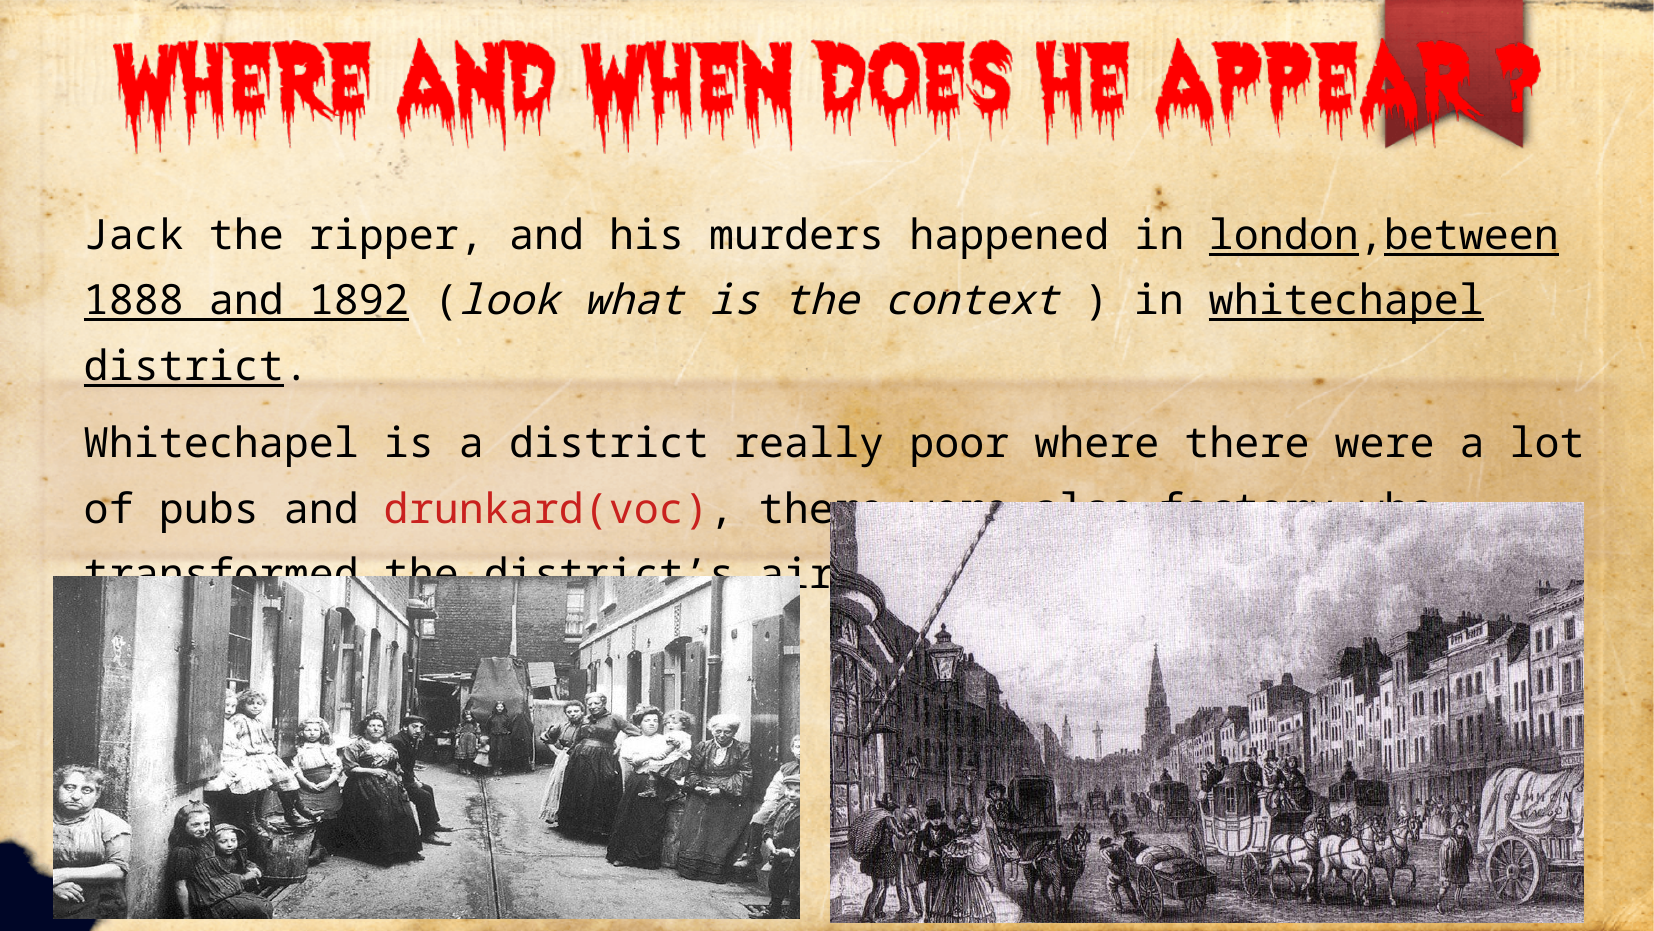

Jack the ripper, and his murders happened in london,between 1888 and 1892 (look what is the context ) in whitechapel district.
Whitechapel is a district really poor where there were a lot of pubs and drunkard(voc), there were also factory who transformed the district’s air into a black cloud(voc)